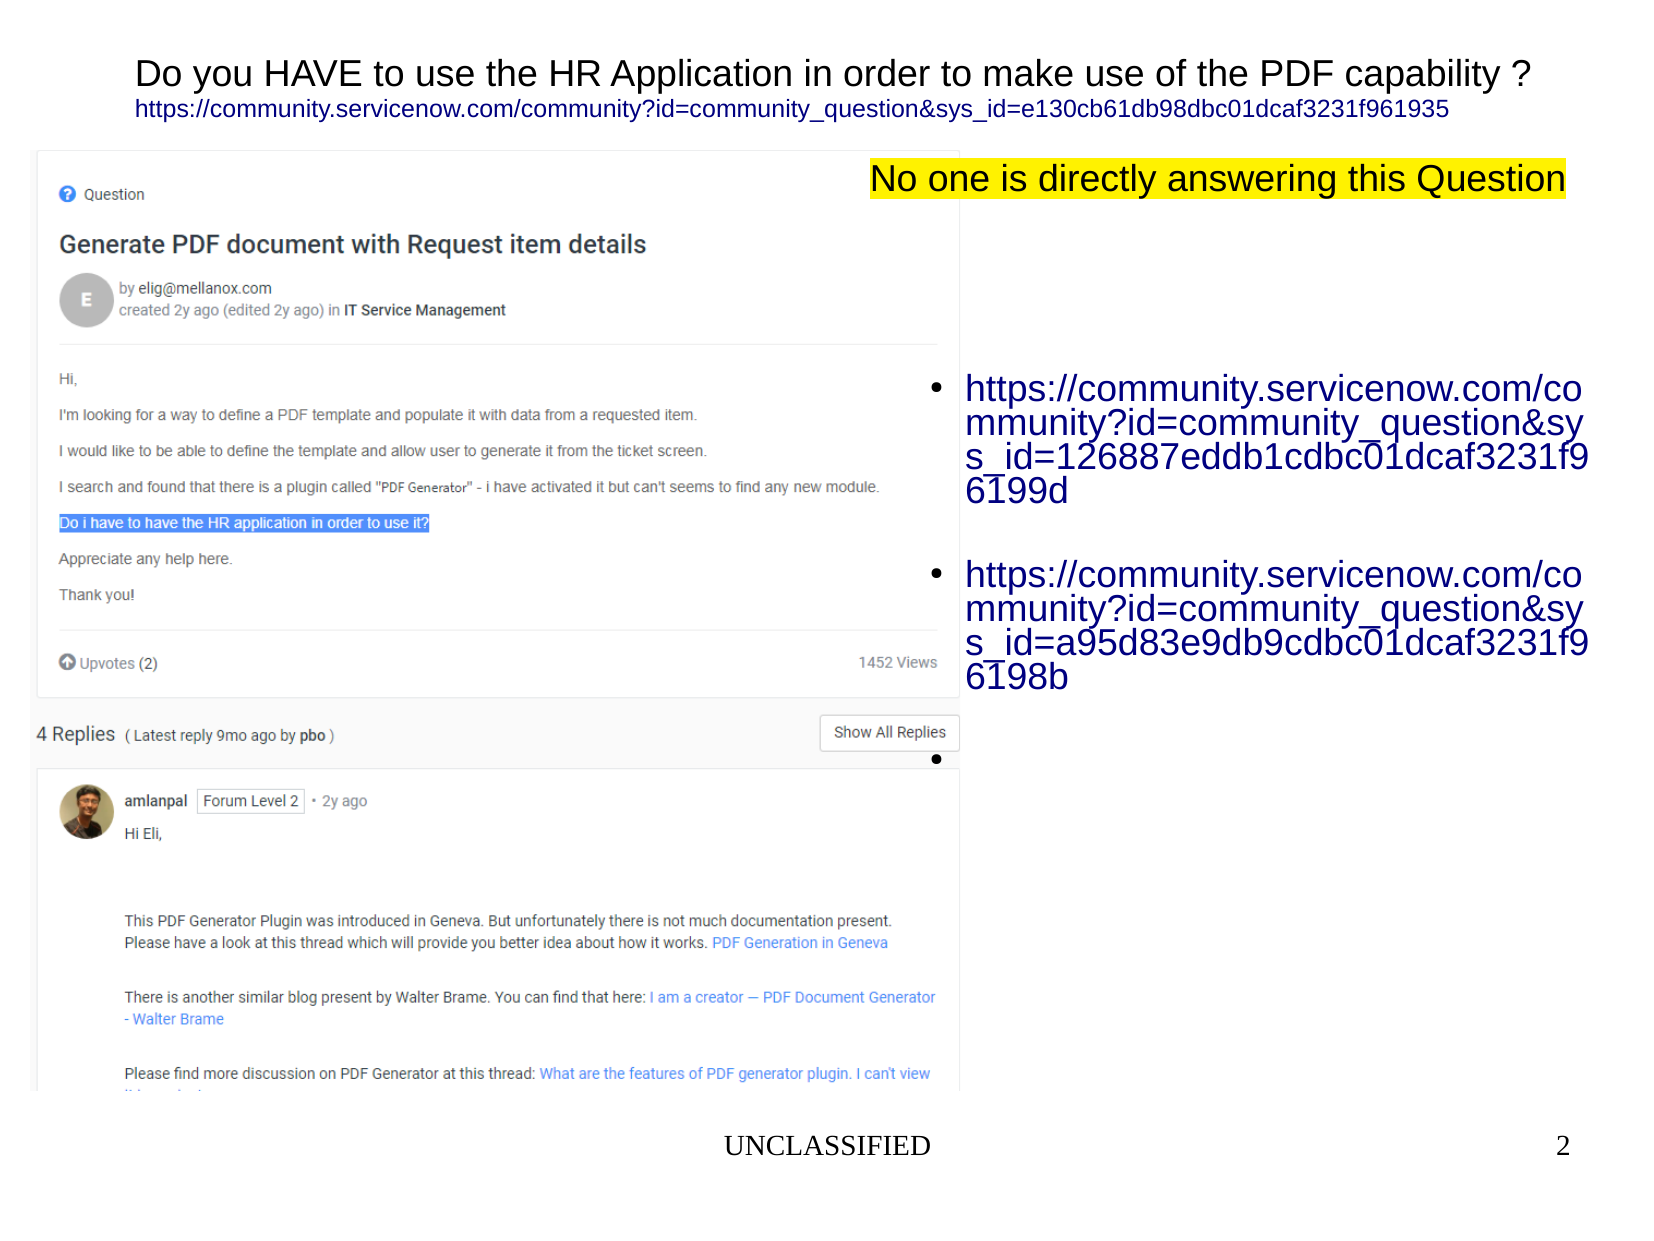

Do you HAVE to use the HR Application in order to make use of the PDF capability ?
https://community.servicenow.com/community?id=community_question&sys_id=e130cb61db98dbc01dcaf3231f961935
No one is directly answering this Question
https://community.servicenow.com/community?id=community_question&sys_id=126887eddb1cdbc01dcaf3231f96199d
https://community.servicenow.com/community?id=community_question&sys_id=a95d83e9db9cdbc01dcaf3231f96198b
UNCLASSIFIED
2